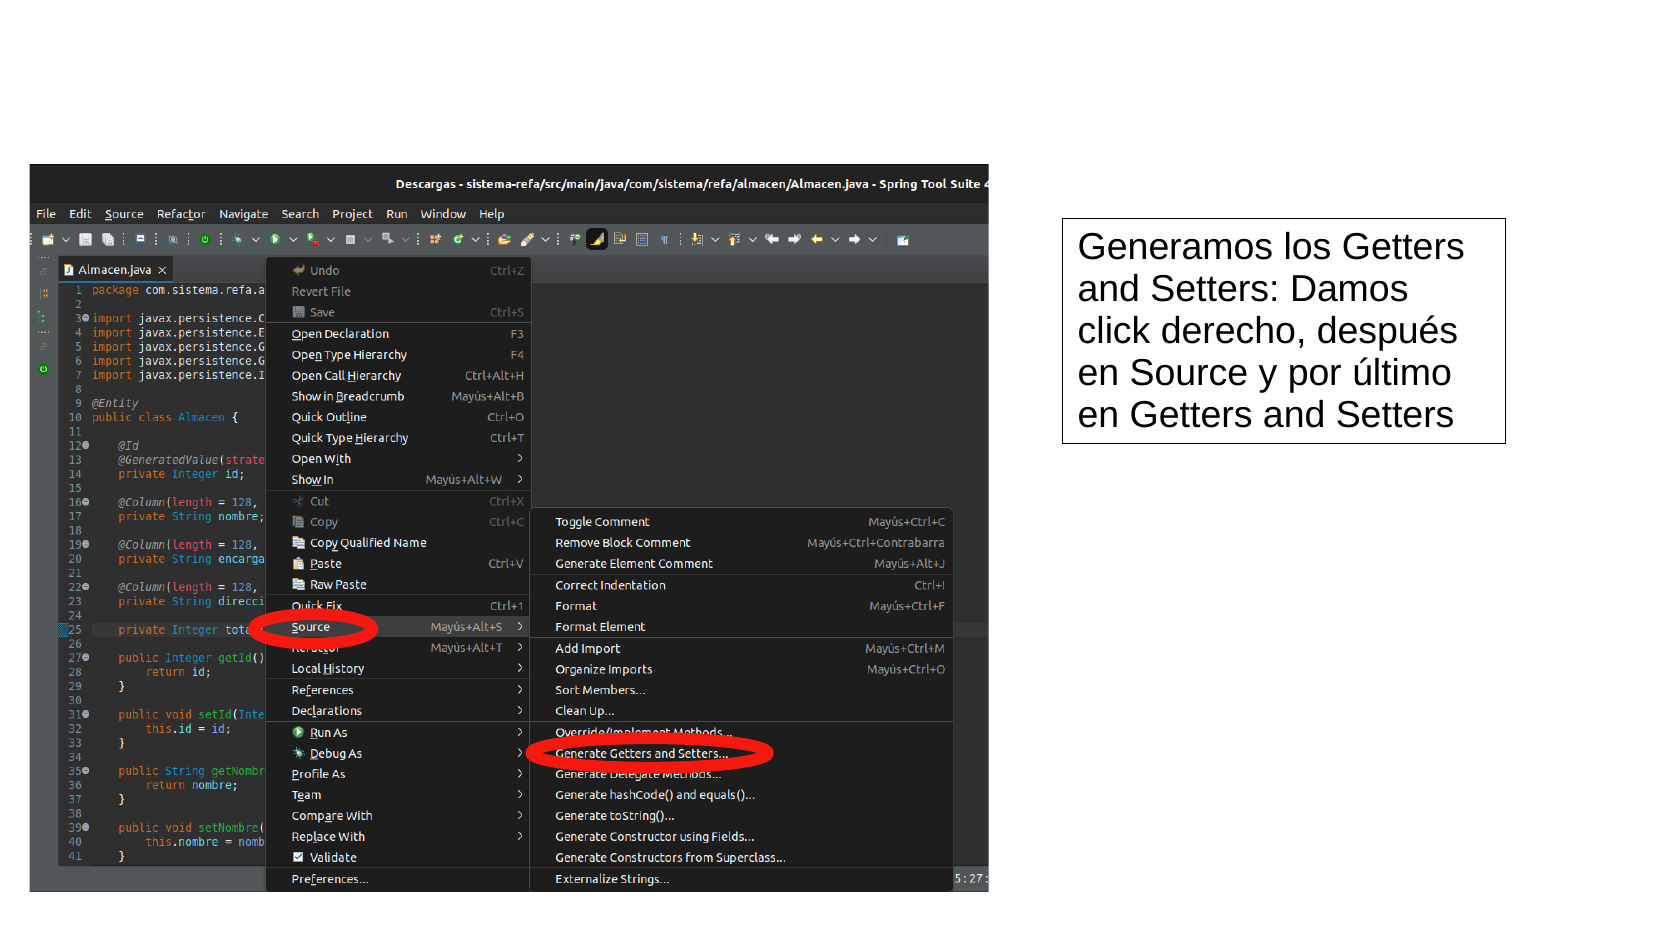

#
Generamos los Getters and Setters: Damos click derecho, después en Source y por último en Getters and Setters